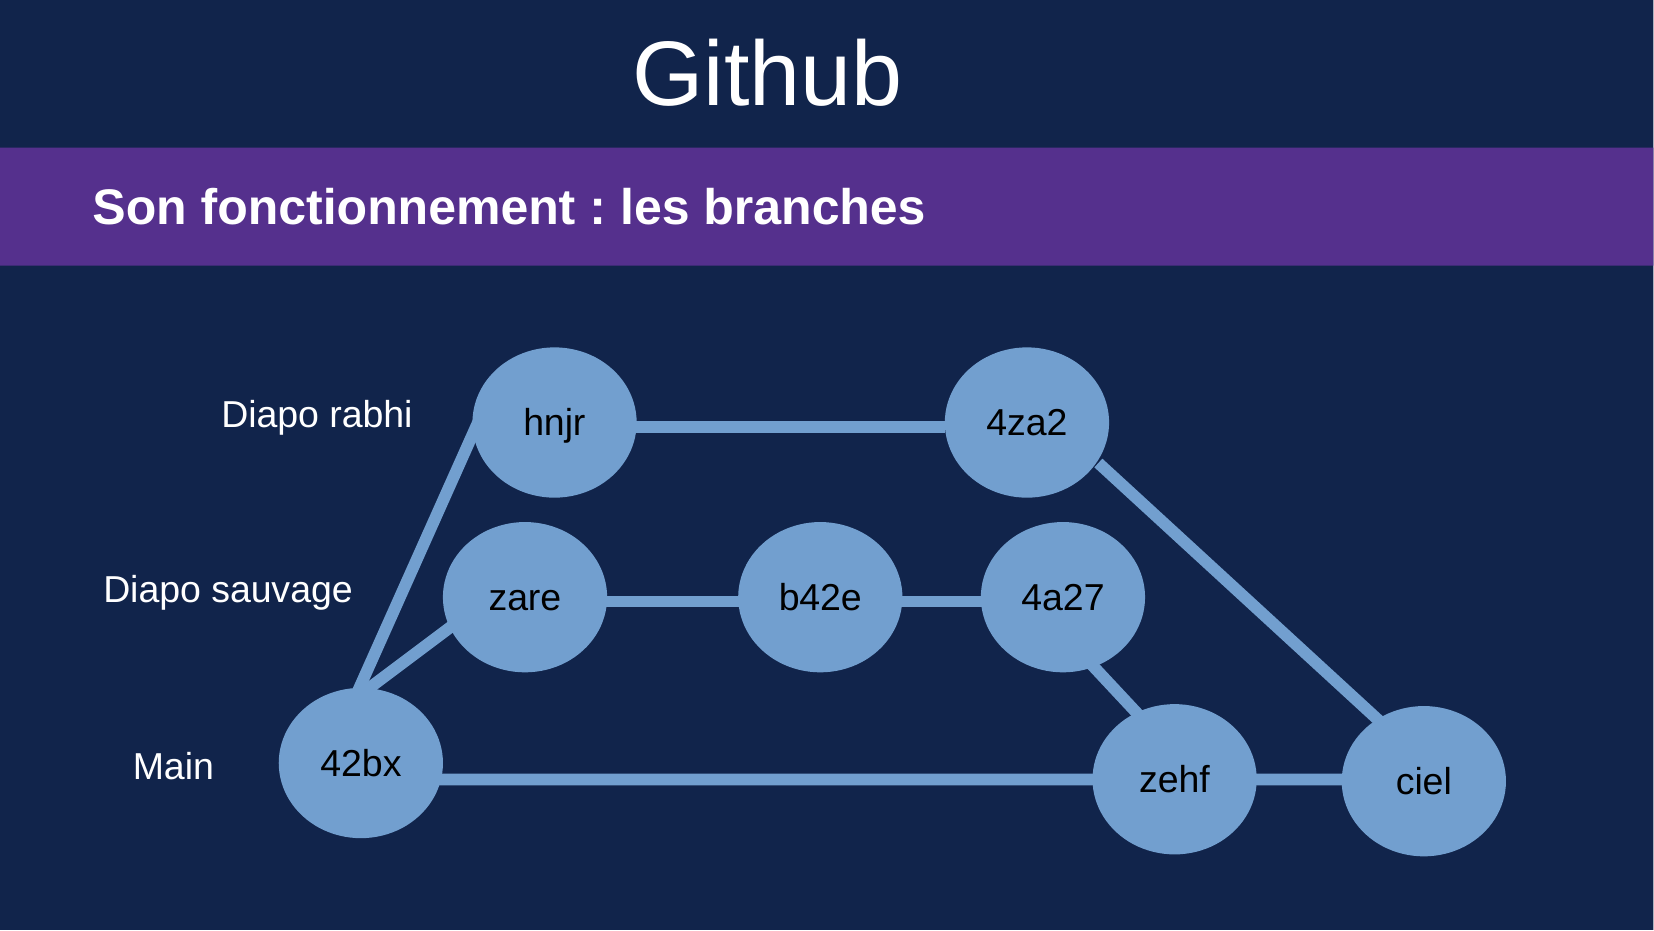

# Github
Son fonctionnement : les branches
hnjr
4za2
zare
b42e
4a27
42bx
zehf
ciel
Diapo rabhi
Diapo sauvage
Main